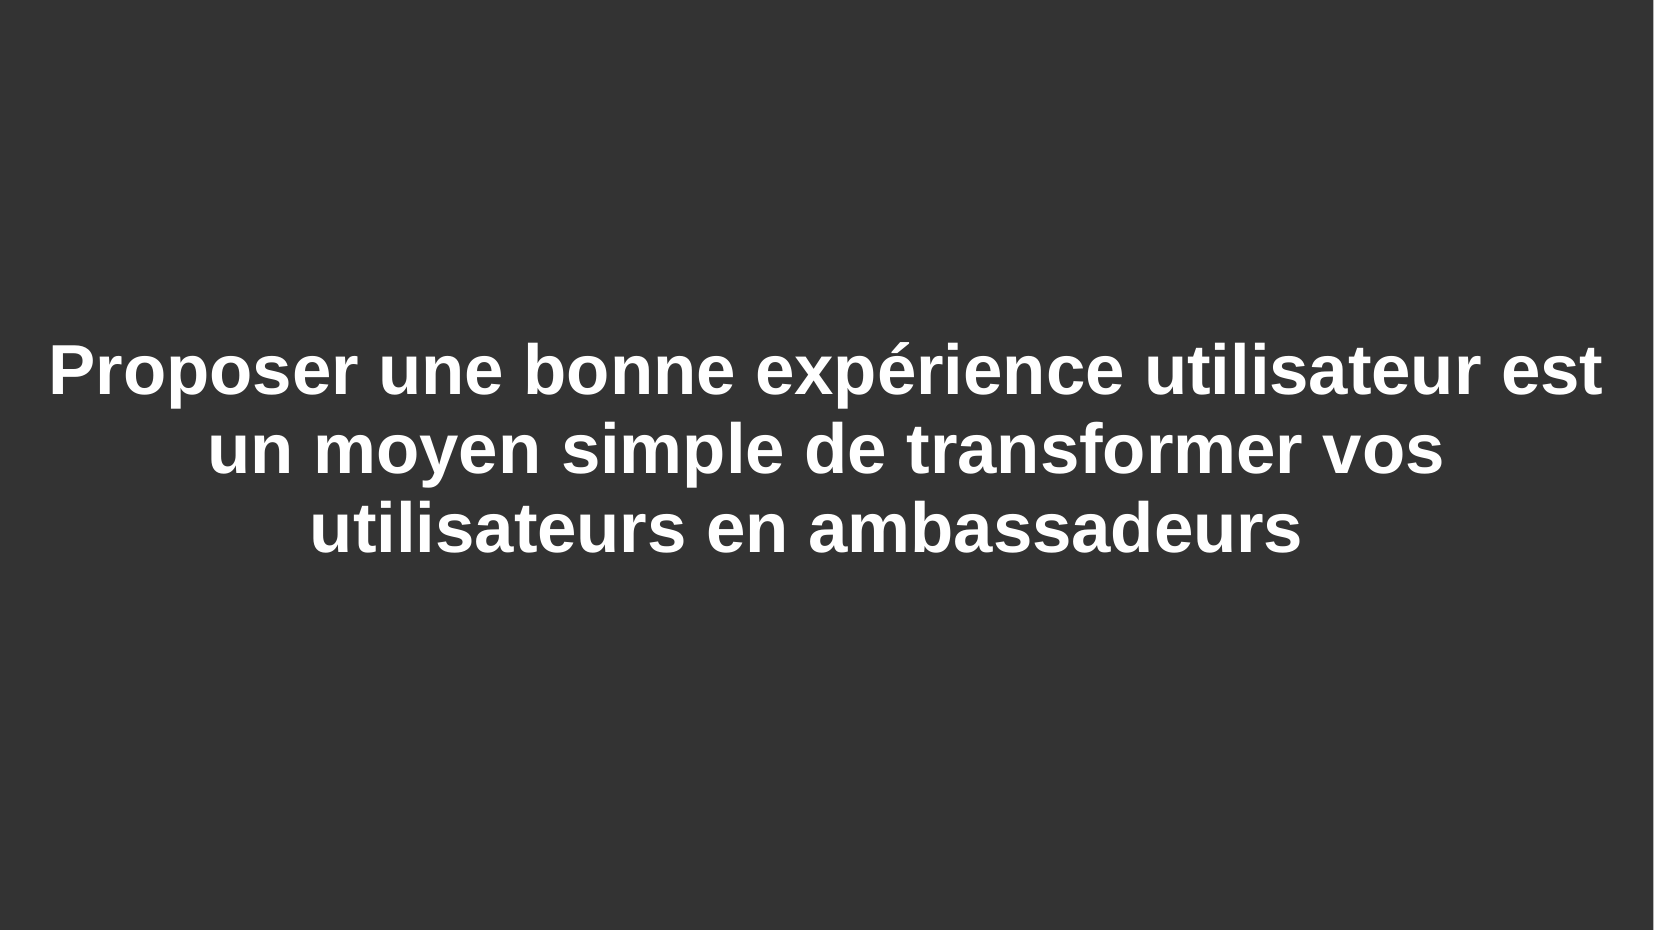

# Proposer une bonne expérience utilisateur est un moyen simple de transformer vos utilisateurs en ambassadeurs